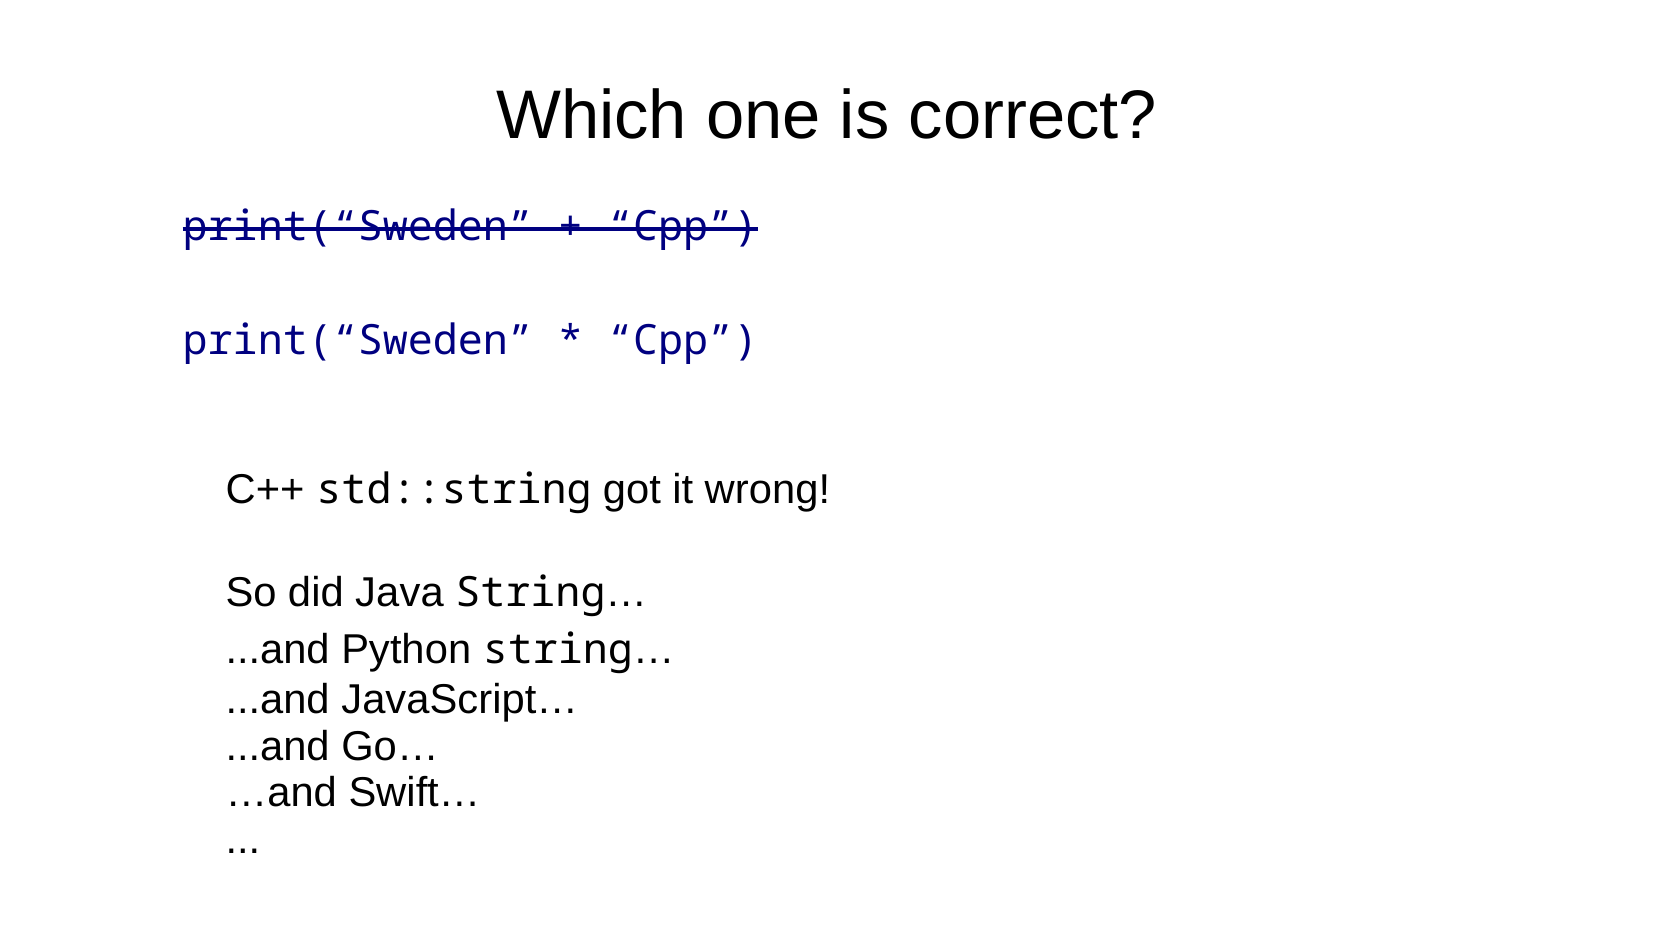

Which one is correct?
# print(“Sweden” + “Cpp”)
 print(“Sweden” * “Cpp”)
		C++ std::string got it wrong!
		So did Java String…
		...and Python string…
		...and JavaScript…
		...and Go…
		…and Swift…
		...